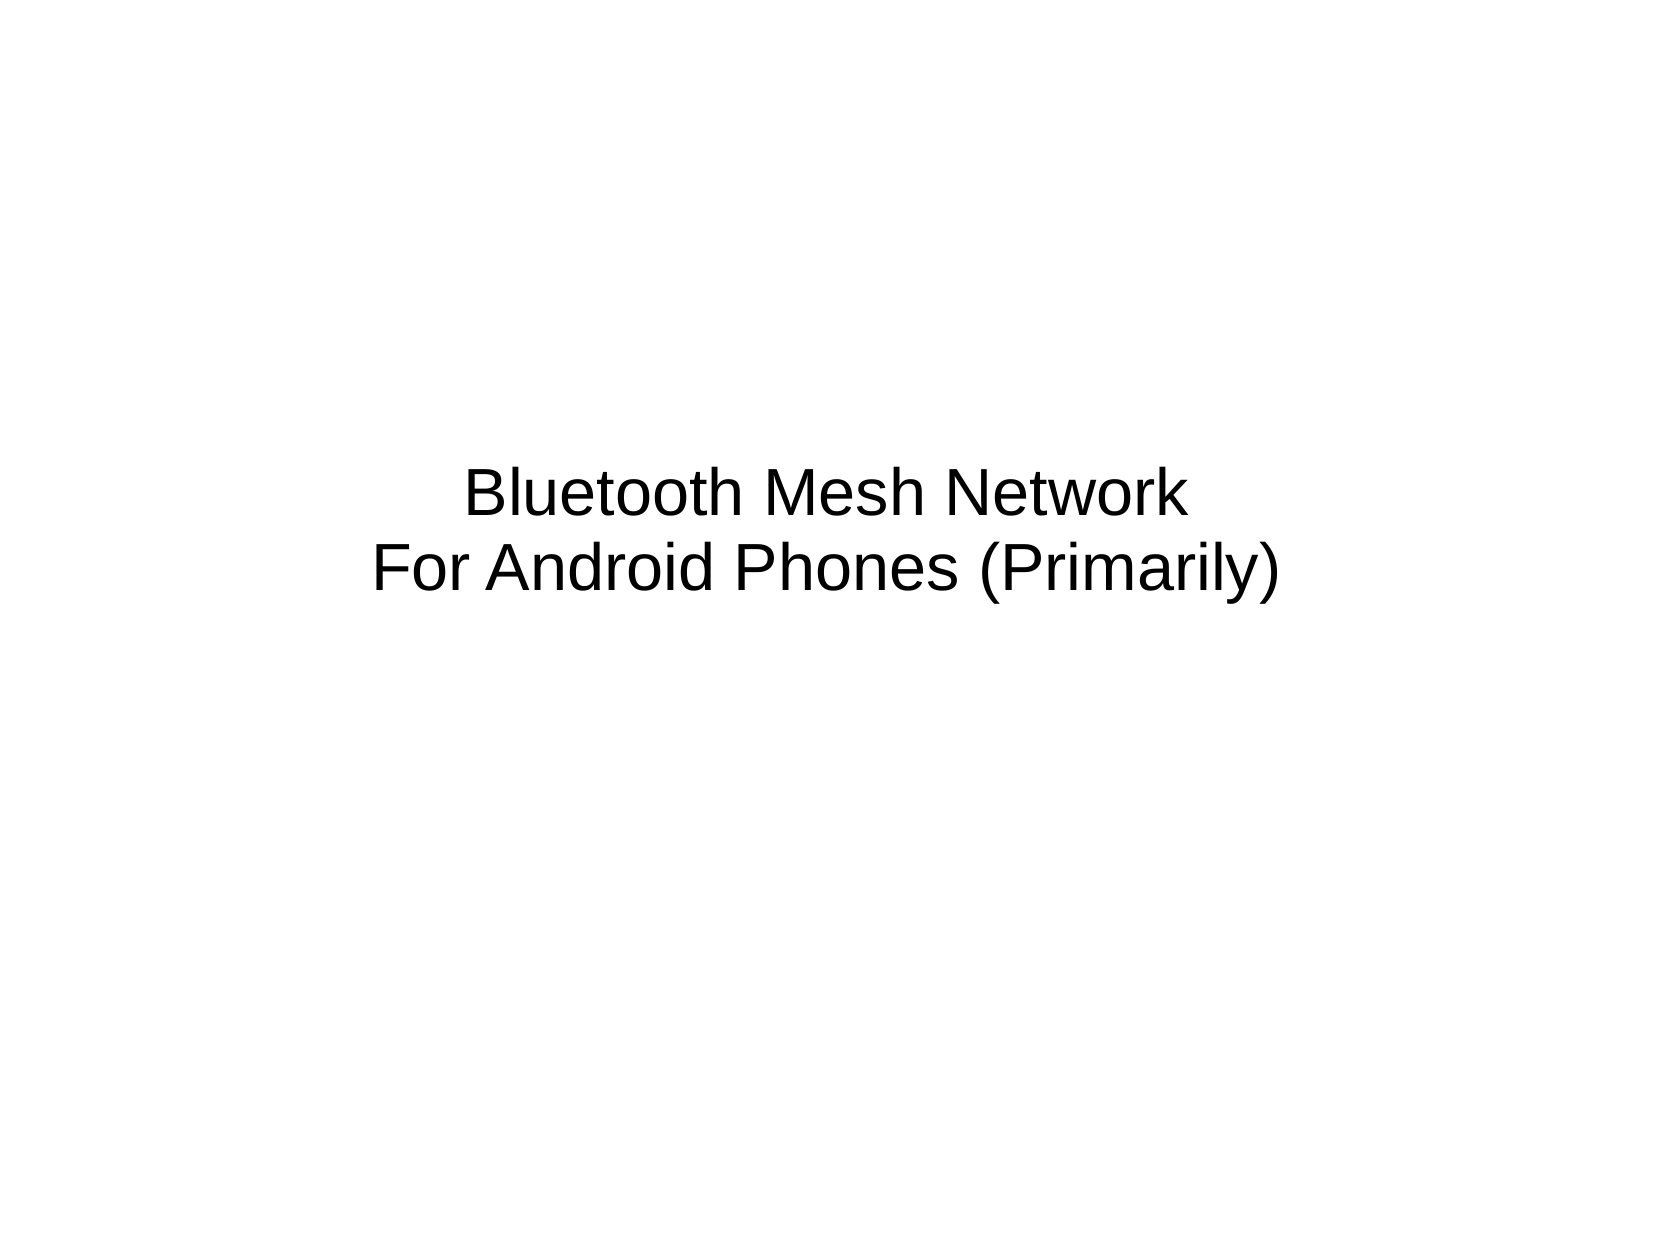

# Bluetooth Mesh Network
For Android Phones (Primarily)